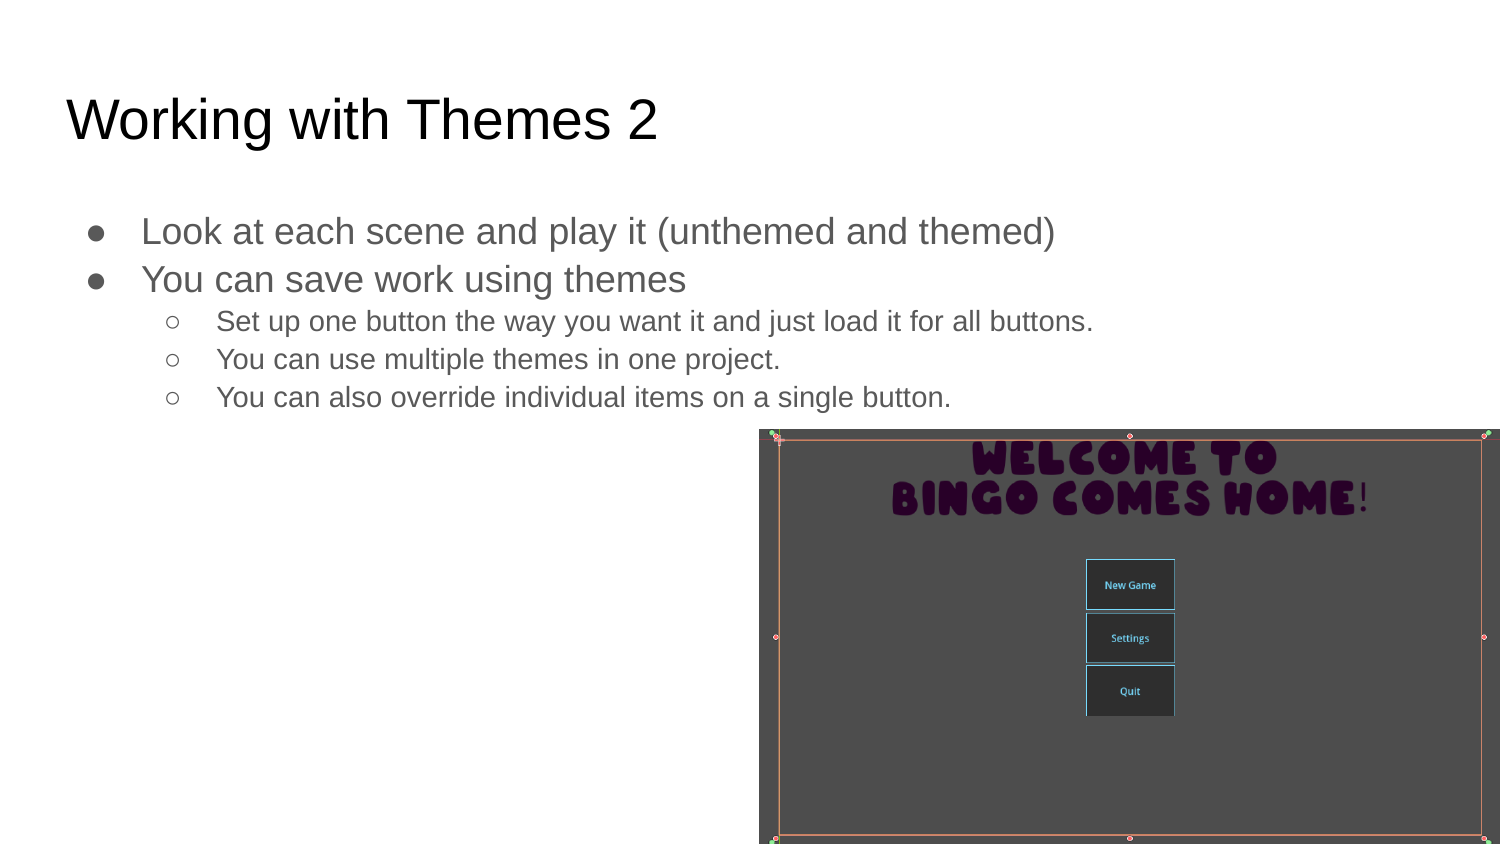

# Working with Themes 2
Look at each scene and play it (unthemed and themed)
You can save work using themes
Set up one button the way you want it and just load it for all buttons.
You can use multiple themes in one project.
You can also override individual items on a single button.